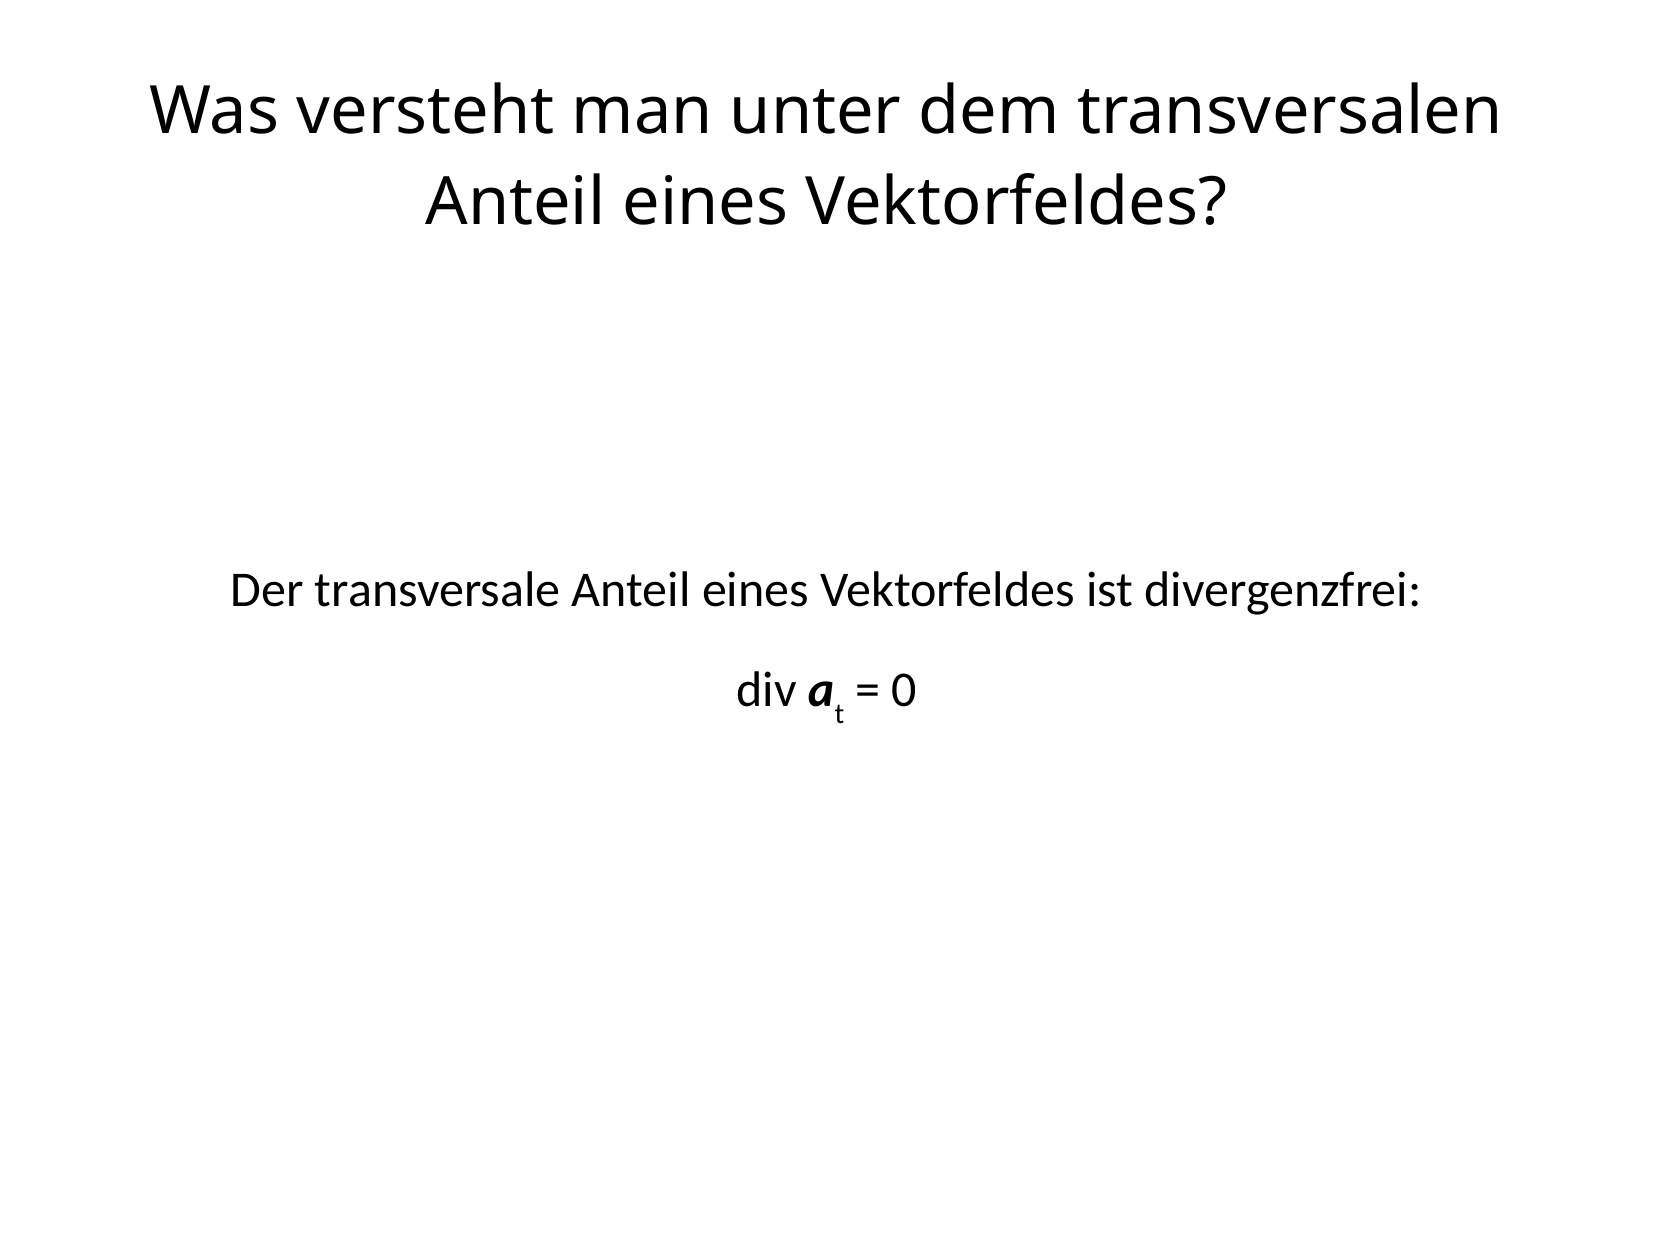

# Was versteht man unter dem transversalen Anteil eines Vektorfeldes?
Der transversale Anteil eines Vektorfeldes ist divergenzfrei:
div at = 0